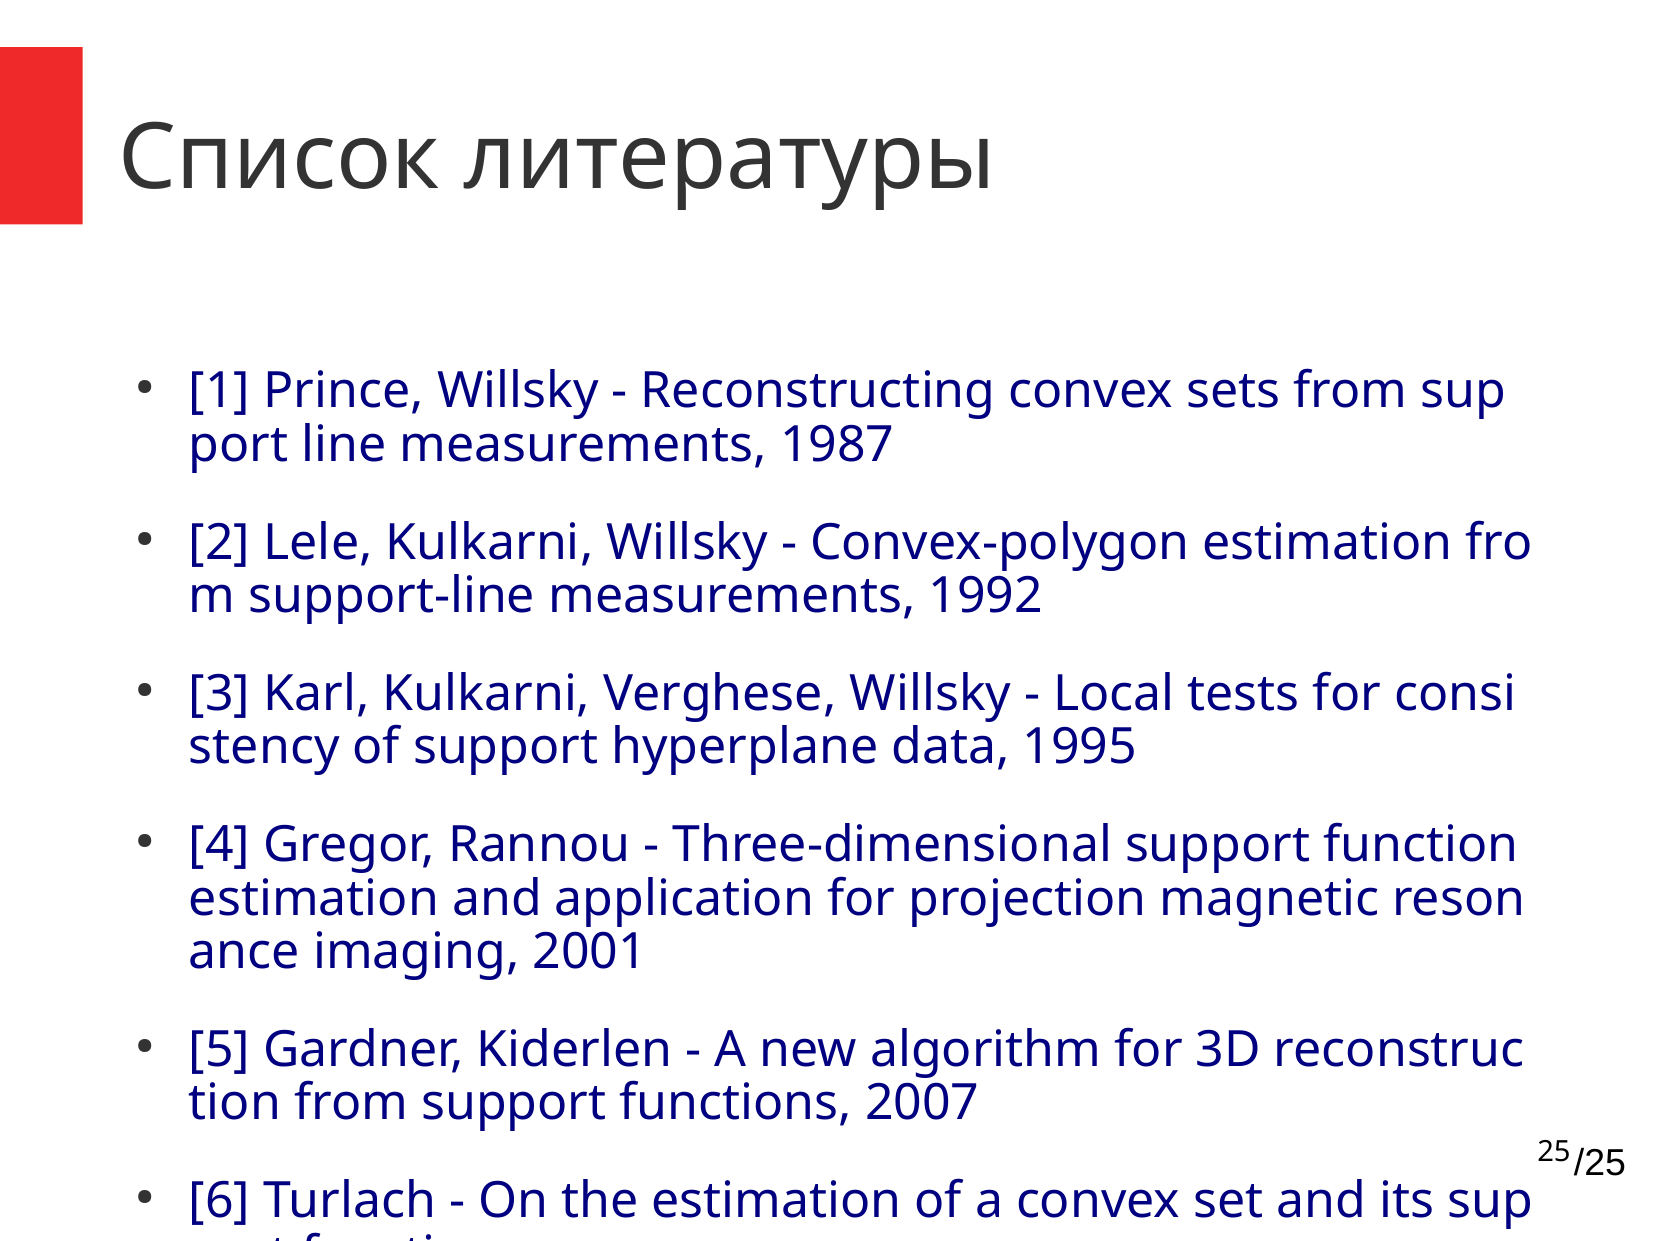

# Список литературы
[1] Prince, Willsky - Reconstructing convex sets from support line measurements, 1987
[2] Lele, Kulkarni, Willsky - Convex-polygon estimation from support-line measurements, 1992
[3] Karl, Kulkarni, Verghese, Willsky - Local tests for consistency of support hyperplane data, 1995
[4] Gregor, Rannou - Three-dimensional support function estimation and application for projection magnetic resonance imaging, 2001
[5] Gardner, Kiderlen - A new algorithm for 3D reconstruction from support functions, 2007
[6] Turlach - On the estimation of a convex set and its support function
25
/25